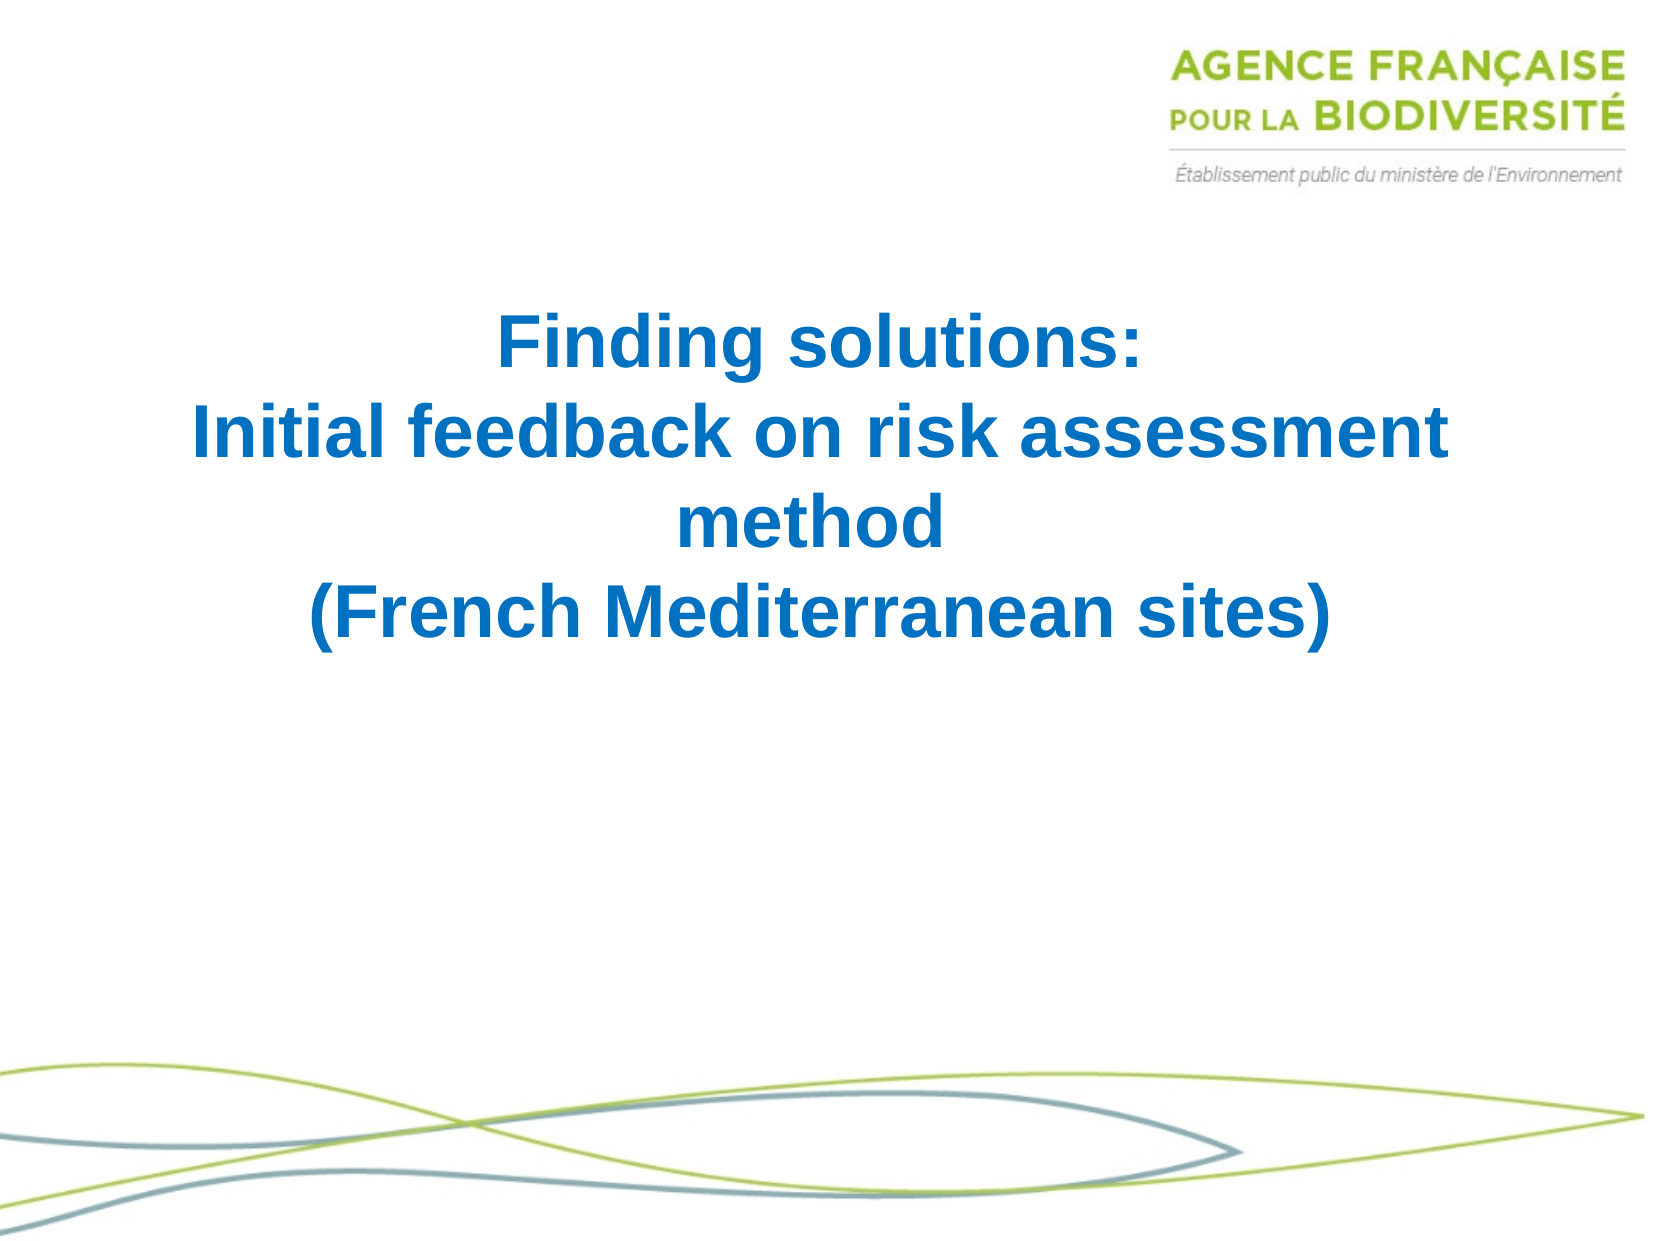

# Finding solutions: Initial feedback on risk assessment method (French Mediterranean sites)